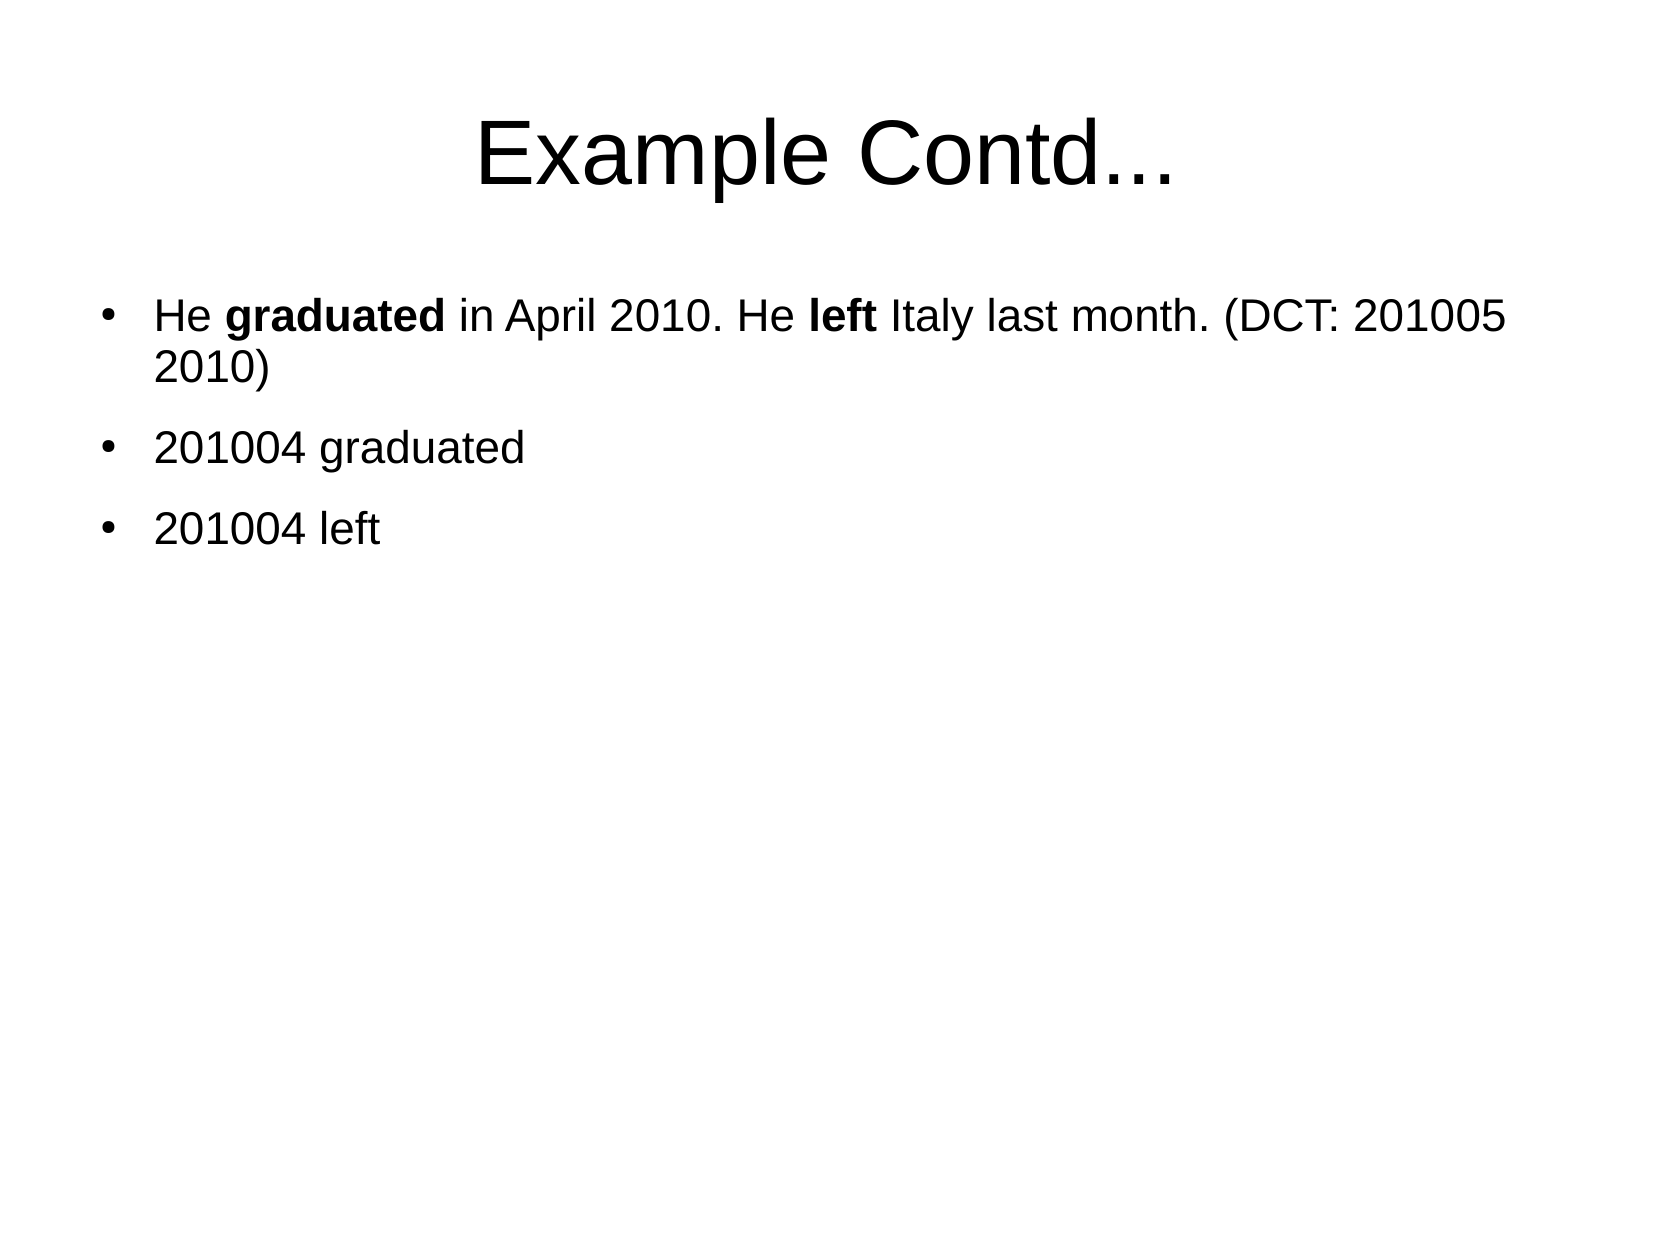

# Example Contd...
He graduated in April 2010. He left Italy last month. (DCT: 2010­05­2010)
2010­04 graduated
2010­04 left